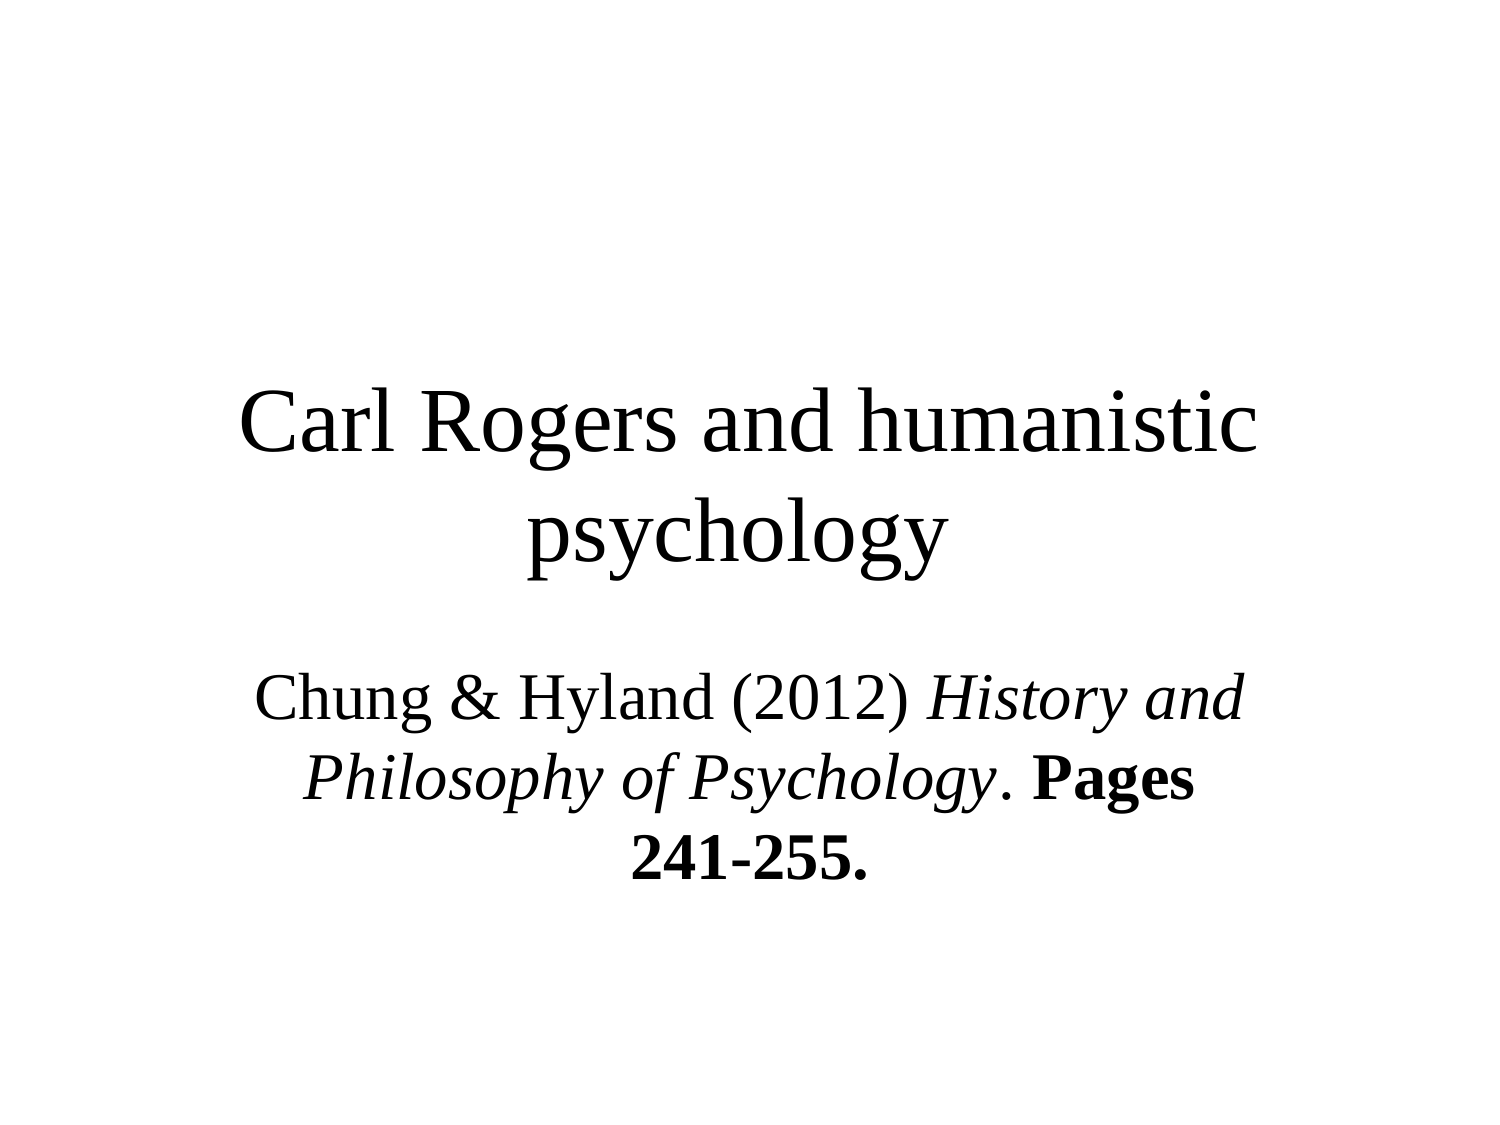

# Carl Rogers and humanistic psychology
Chung & Hyland (2012) History and Philosophy of Psychology. Pages 241-255.